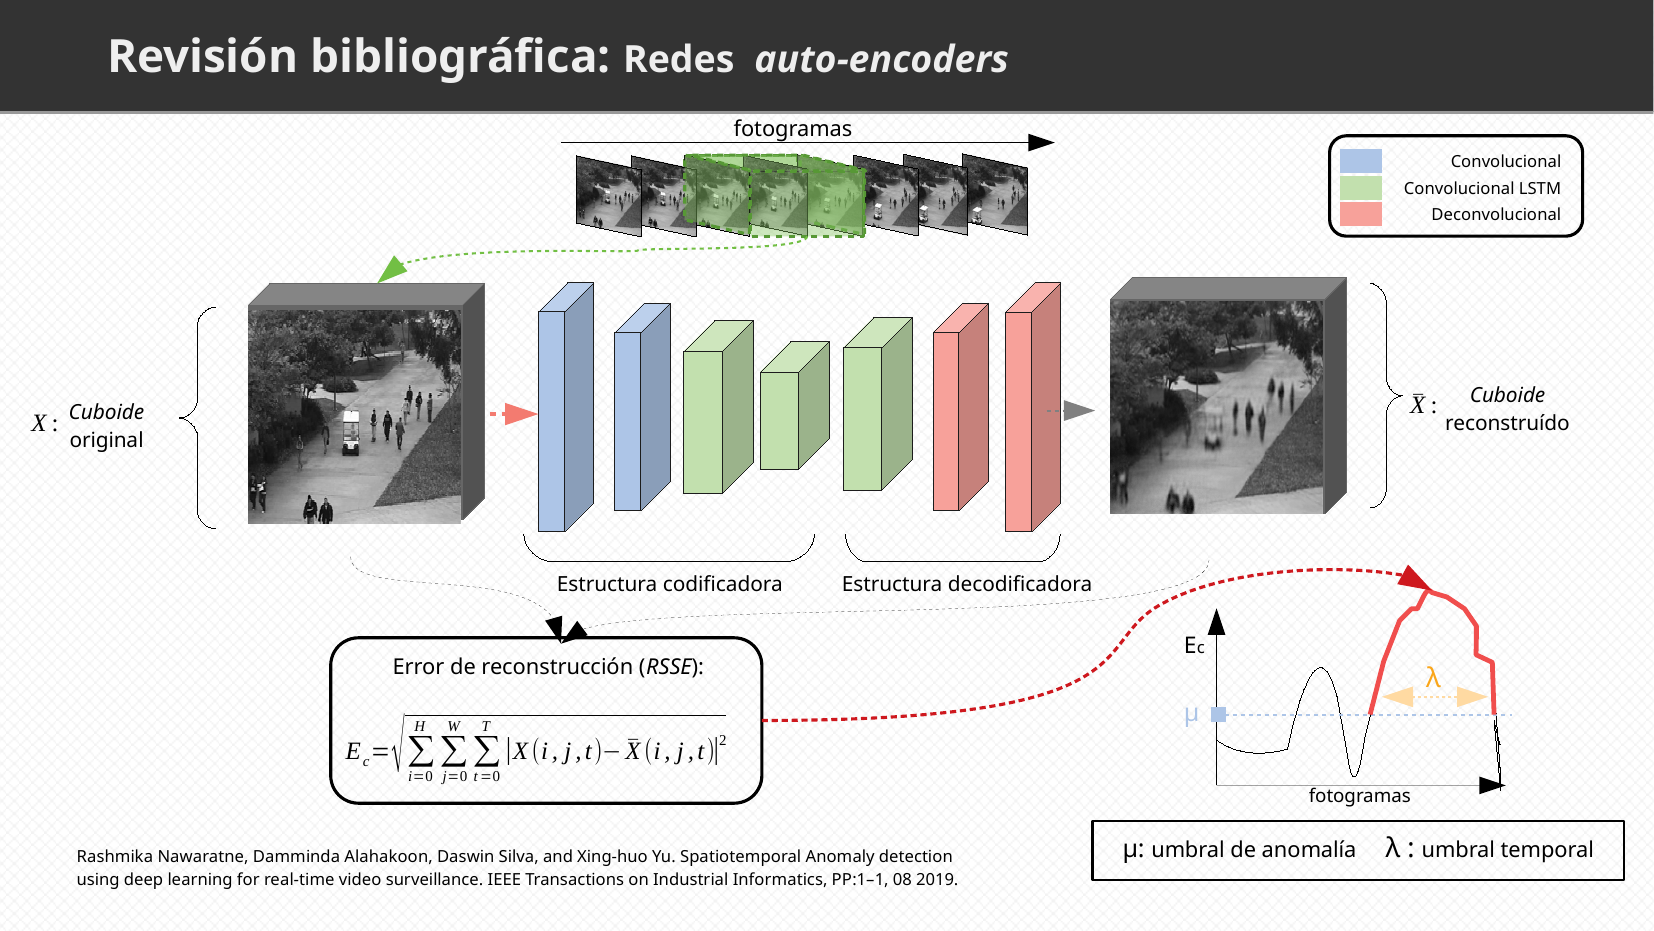

Revisión bibliográfica: Redes auto-encoders
fotogramas
Convolucional
Convolucional LSTM
Deconvolucional
Cuboide
reconstruído
Cuboide
original
Estructura codificadora
Estructura decodificadora
Ec
Error de reconstrucción (RSSE):
λ
μ
fotogramas
μ: umbral de anomalía λ : umbral temporal
Rashmika Nawaratne, Damminda Alahakoon, Daswin Silva, and Xing-huo Yu. Spatiotemporal Anomaly detection
using deep learning for real-time video surveillance. IEEE Transactions on Industrial Informatics, PP:1–1, 08 2019.